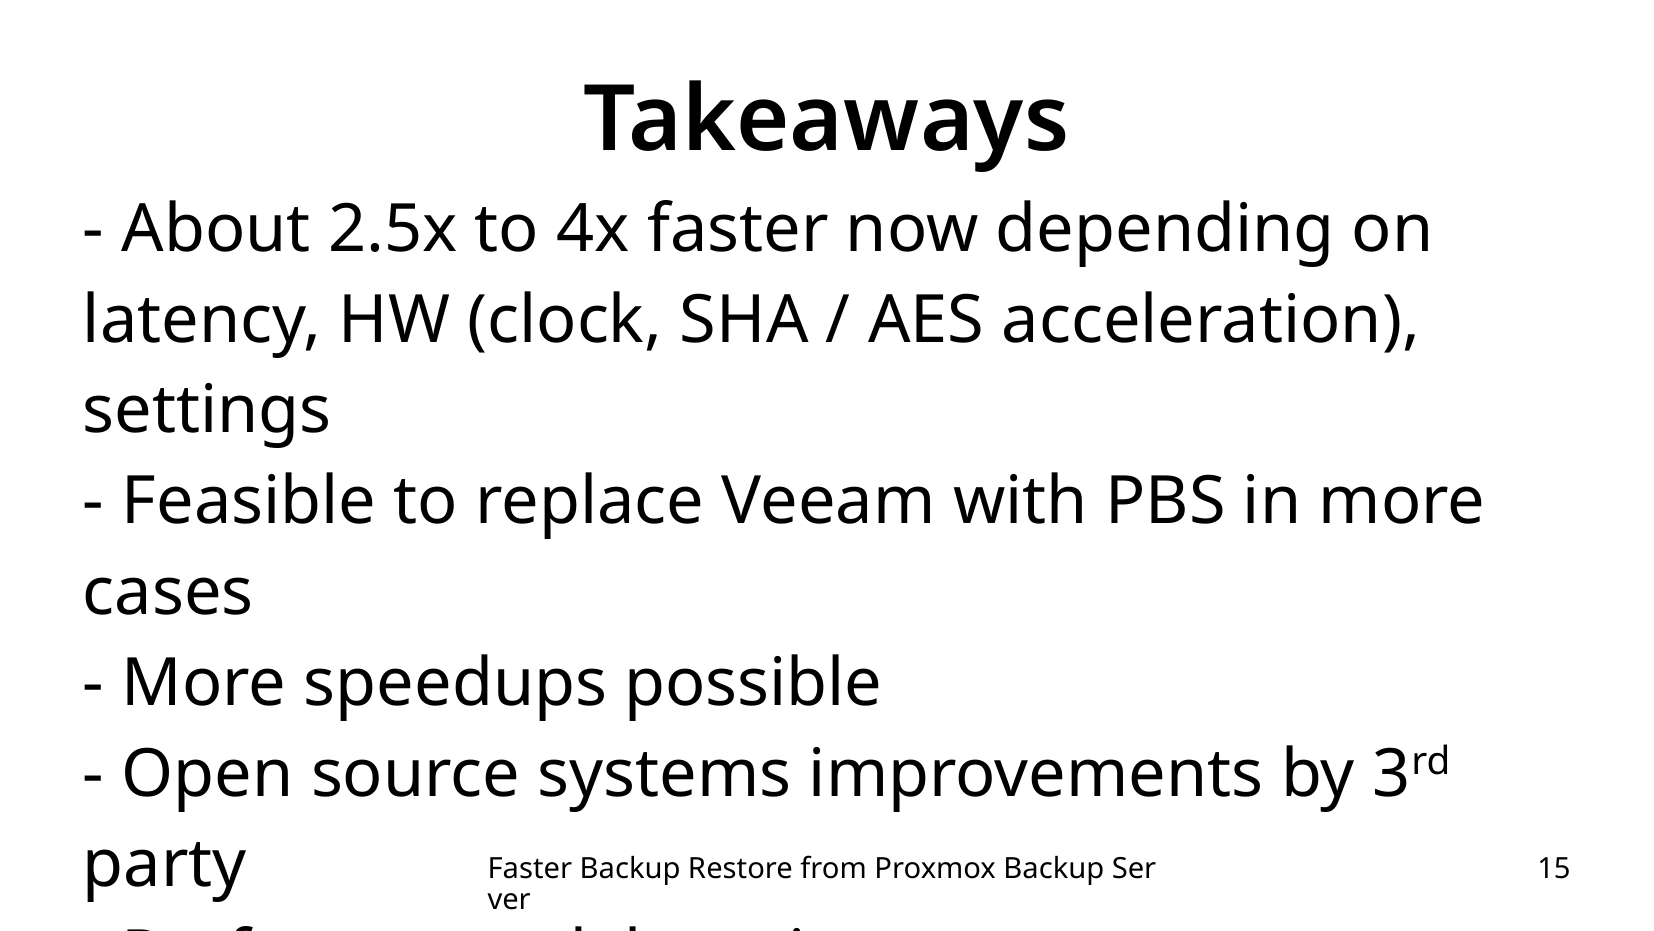

# Takeaways
- About 2.5x to 4x faster now depending on latency, HW (clock, SHA / AES acceleration), settings
- Feasible to replace Veeam with PBS in more cases
- More speedups possible
- Open source systems improvements by 3rd party
- Performance debugging saves money
Faster Backup Restore from Proxmox Backup Server
15